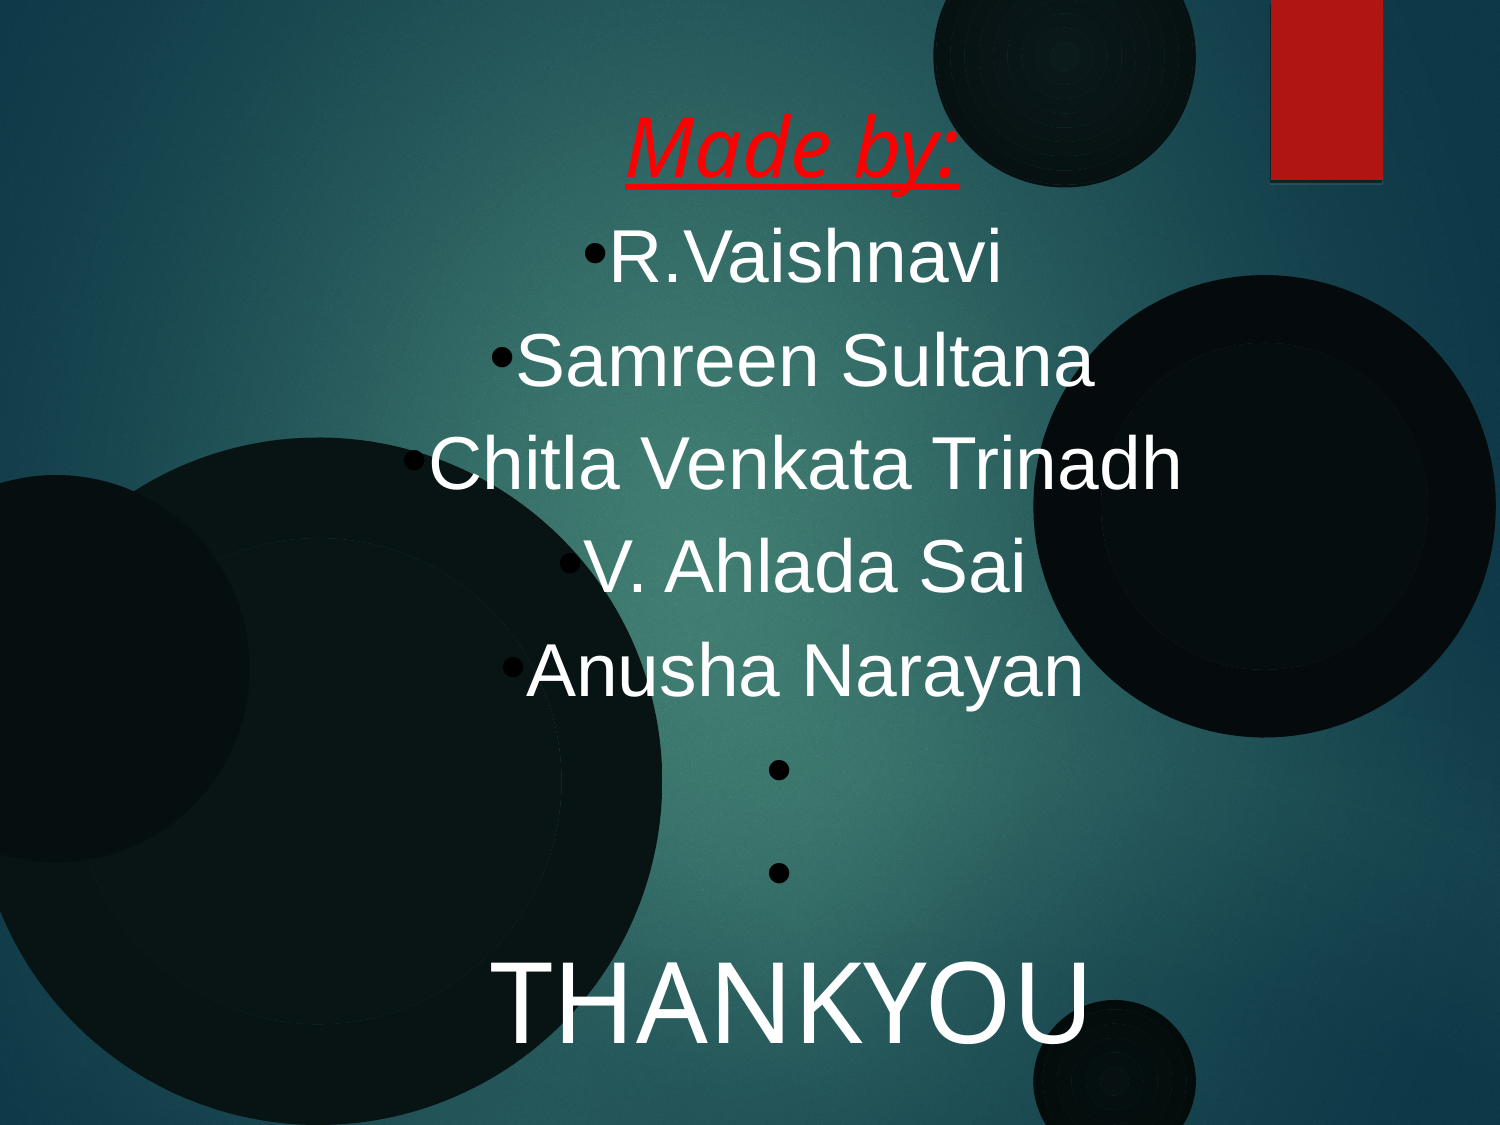

Made by:
R.Vaishnavi
Samreen Sultana
Chitla Venkata Trinadh
V. Ahlada Sai
Anusha Narayan
THANKYOU